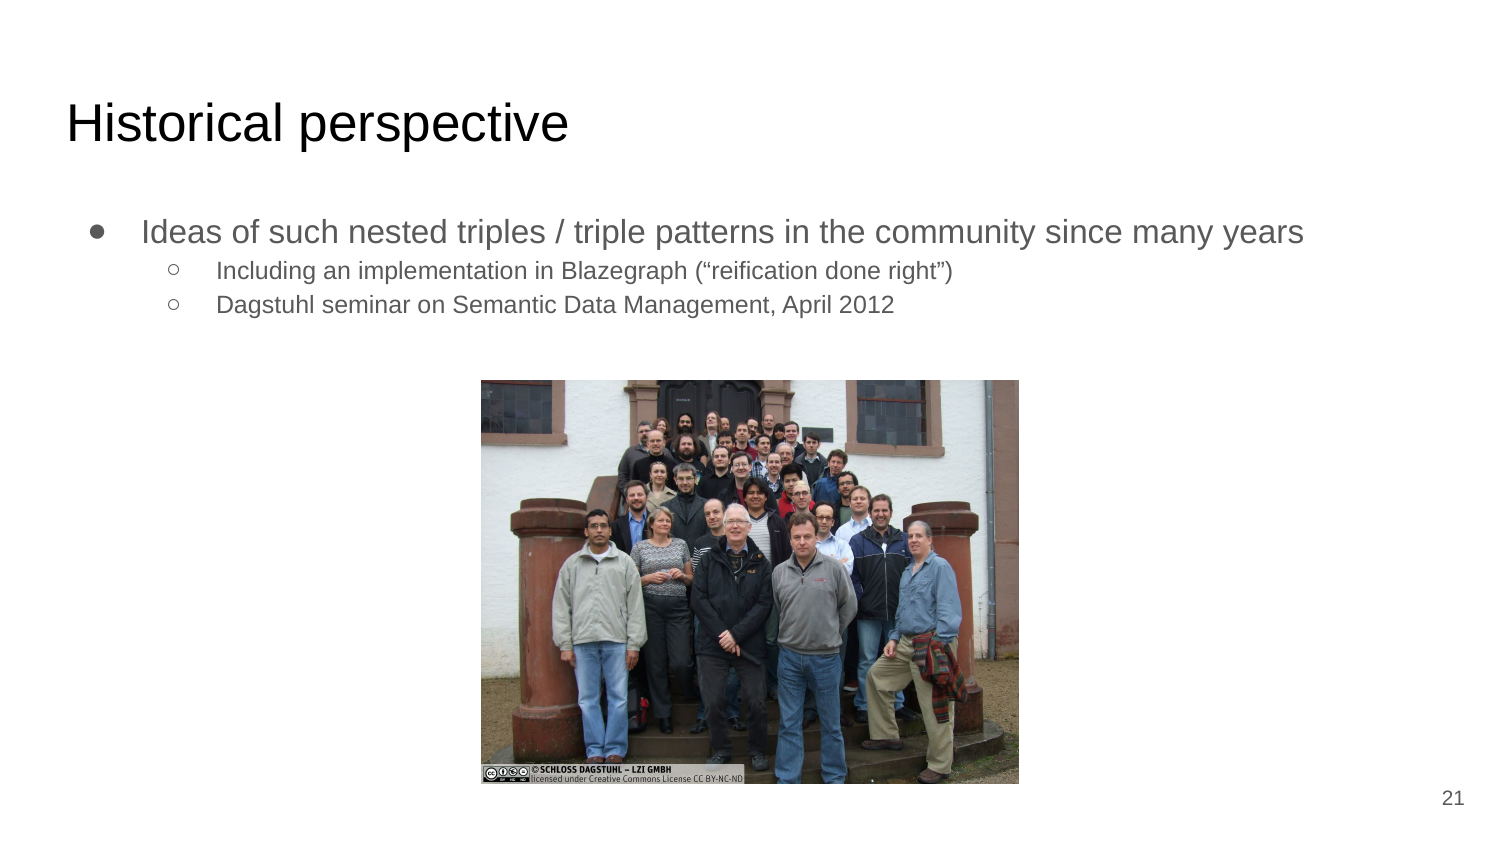

# Historical perspective
Ideas of such nested triples / triple patterns in the community since many years
Including an implementation in Blazegraph (“reification done right”)
Dagstuhl seminar on Semantic Data Management, April 2012